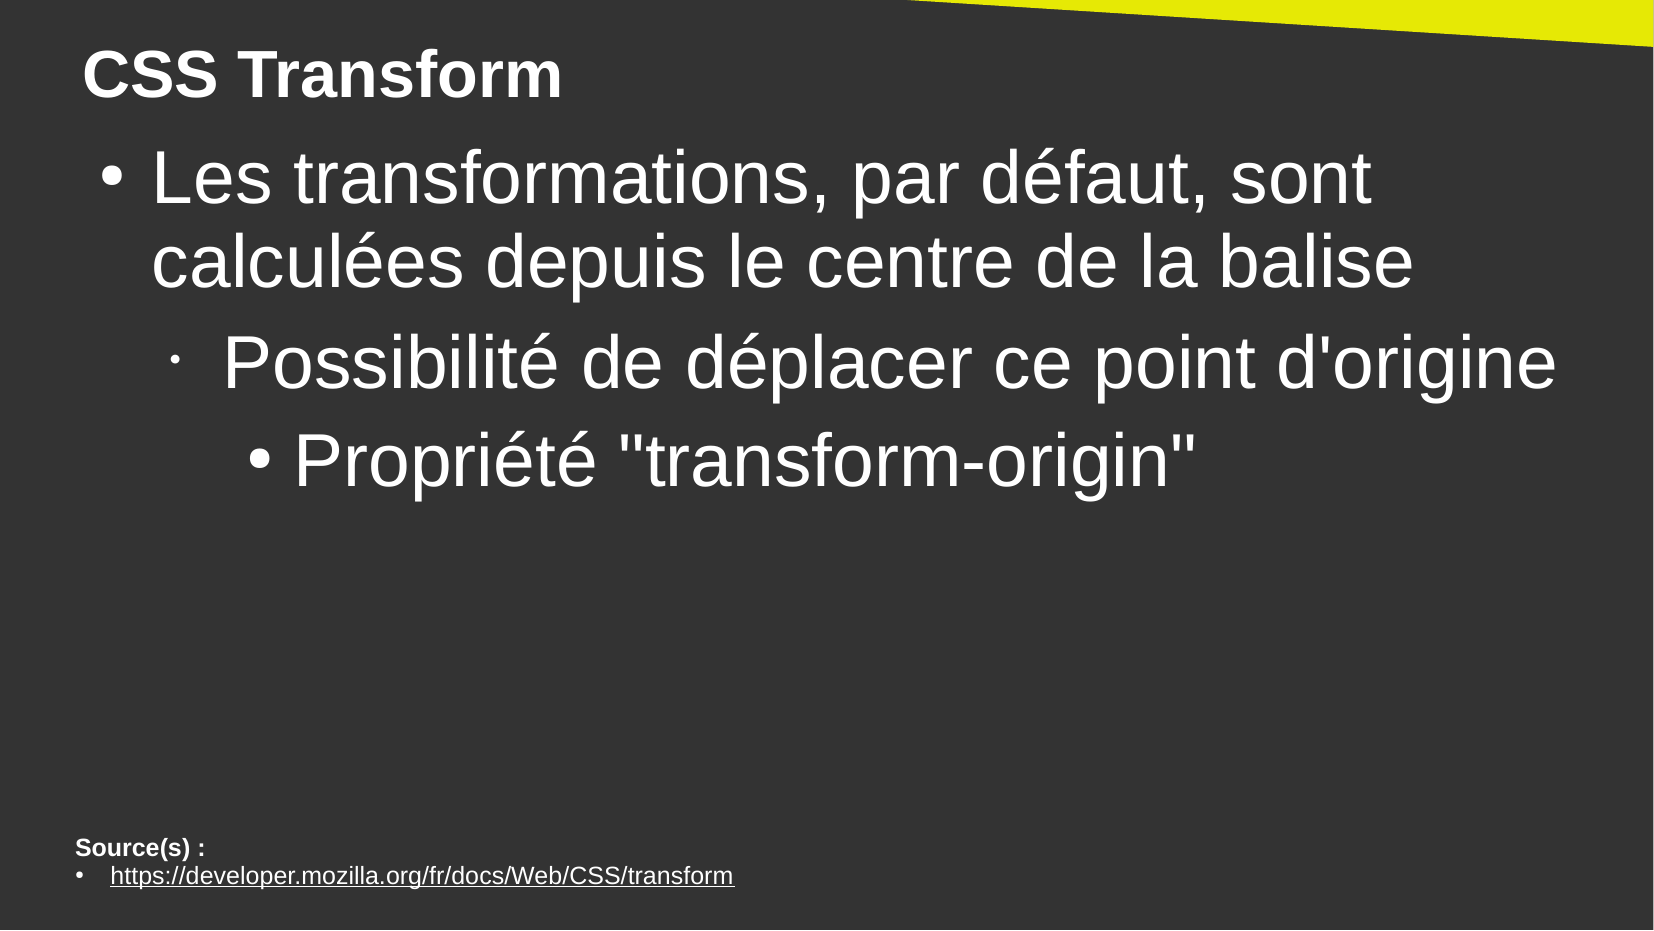

# CSS Transform
Les transformations, par défaut, sont calculées depuis le centre de la balise
Possibilité de déplacer ce point d'origine
Propriété "transform-origin"
Source(s) :
https://developer.mozilla.org/fr/docs/Web/CSS/transform